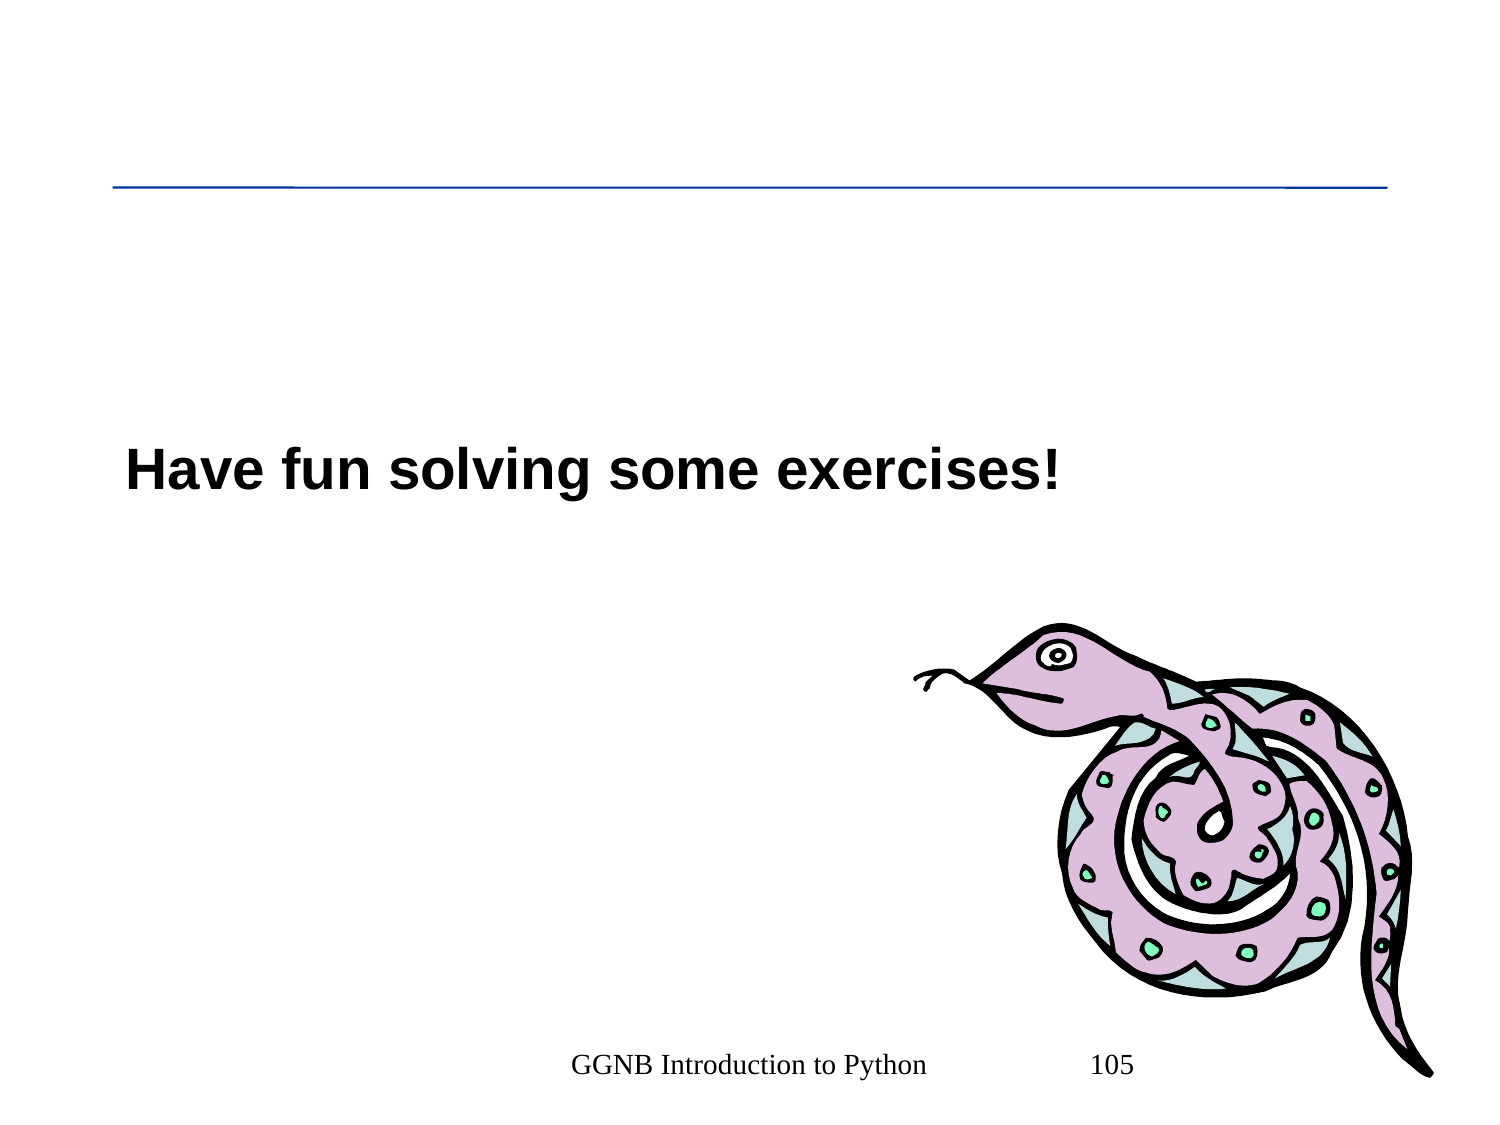

# Have fun solving some exercises!
GGNB Introduction to Python
105